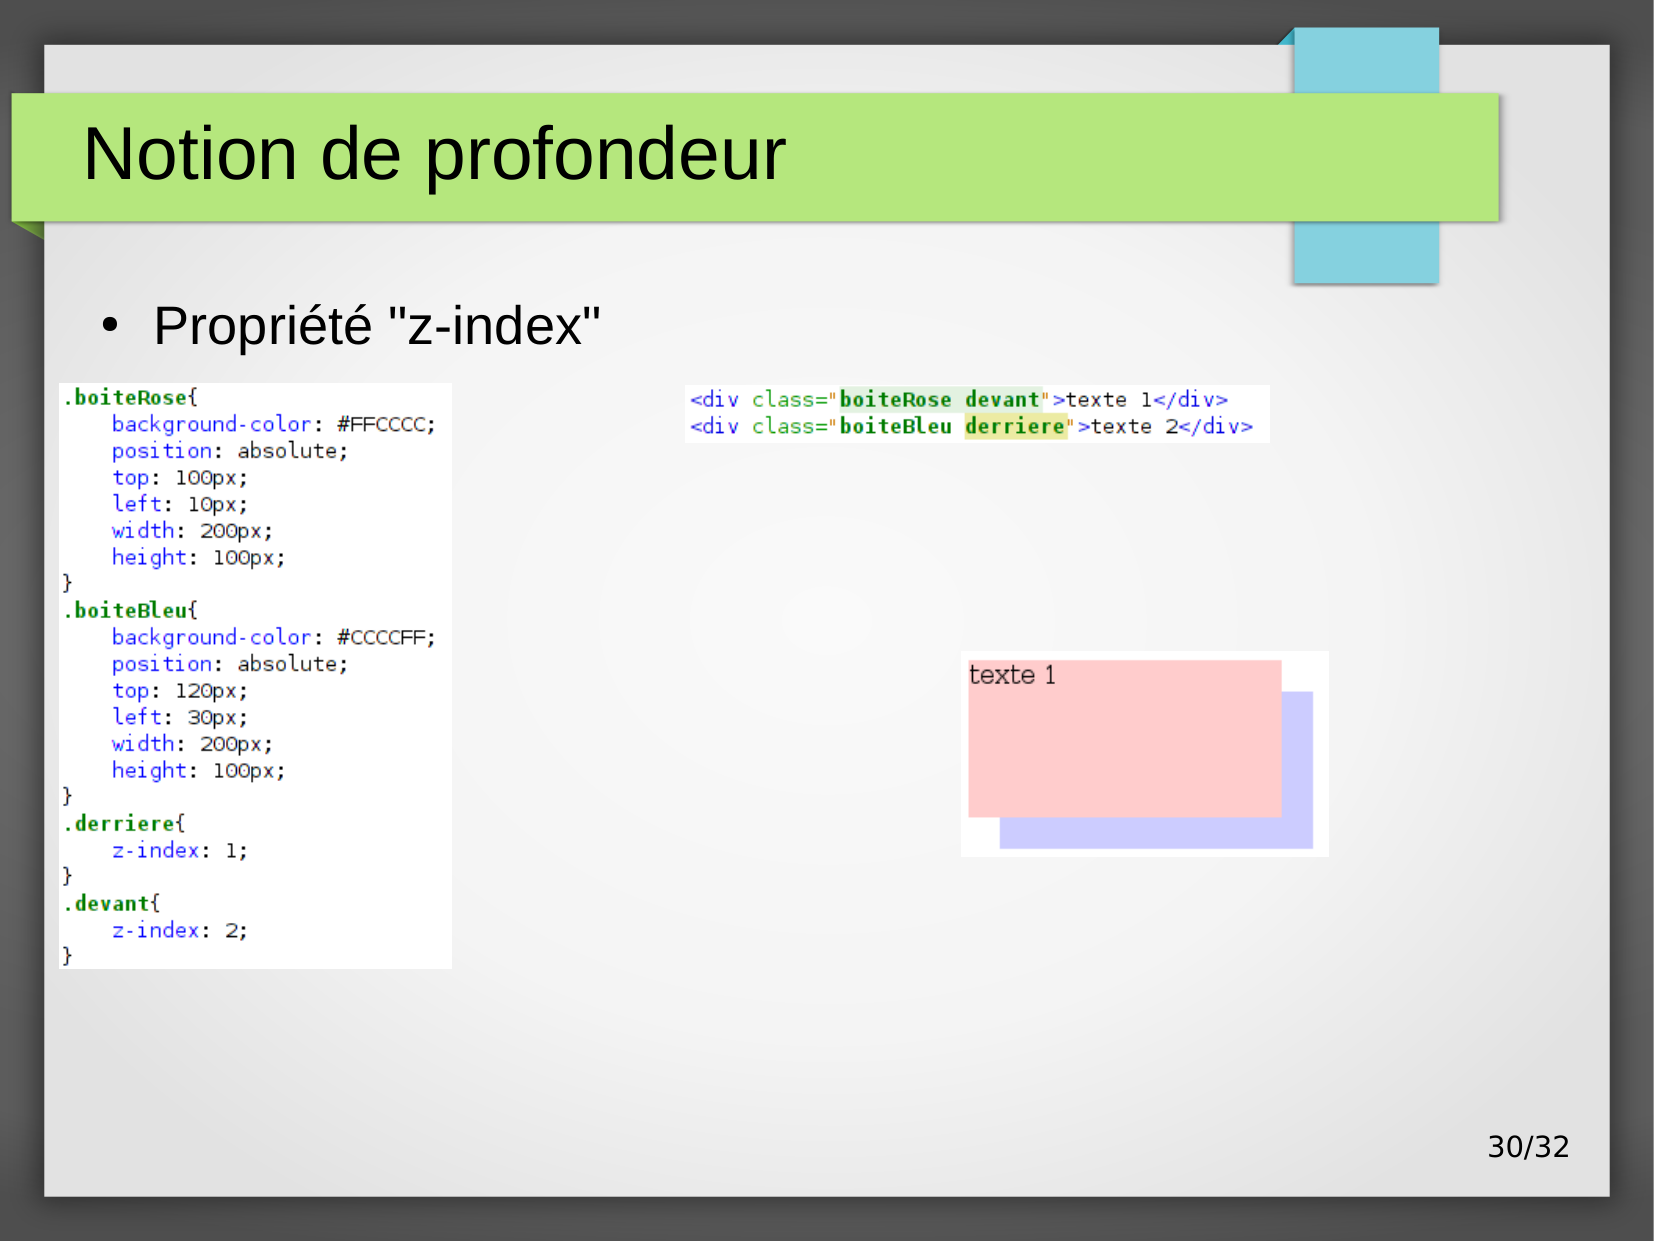

# Notion de profondeur
Propriété "z-index"
30